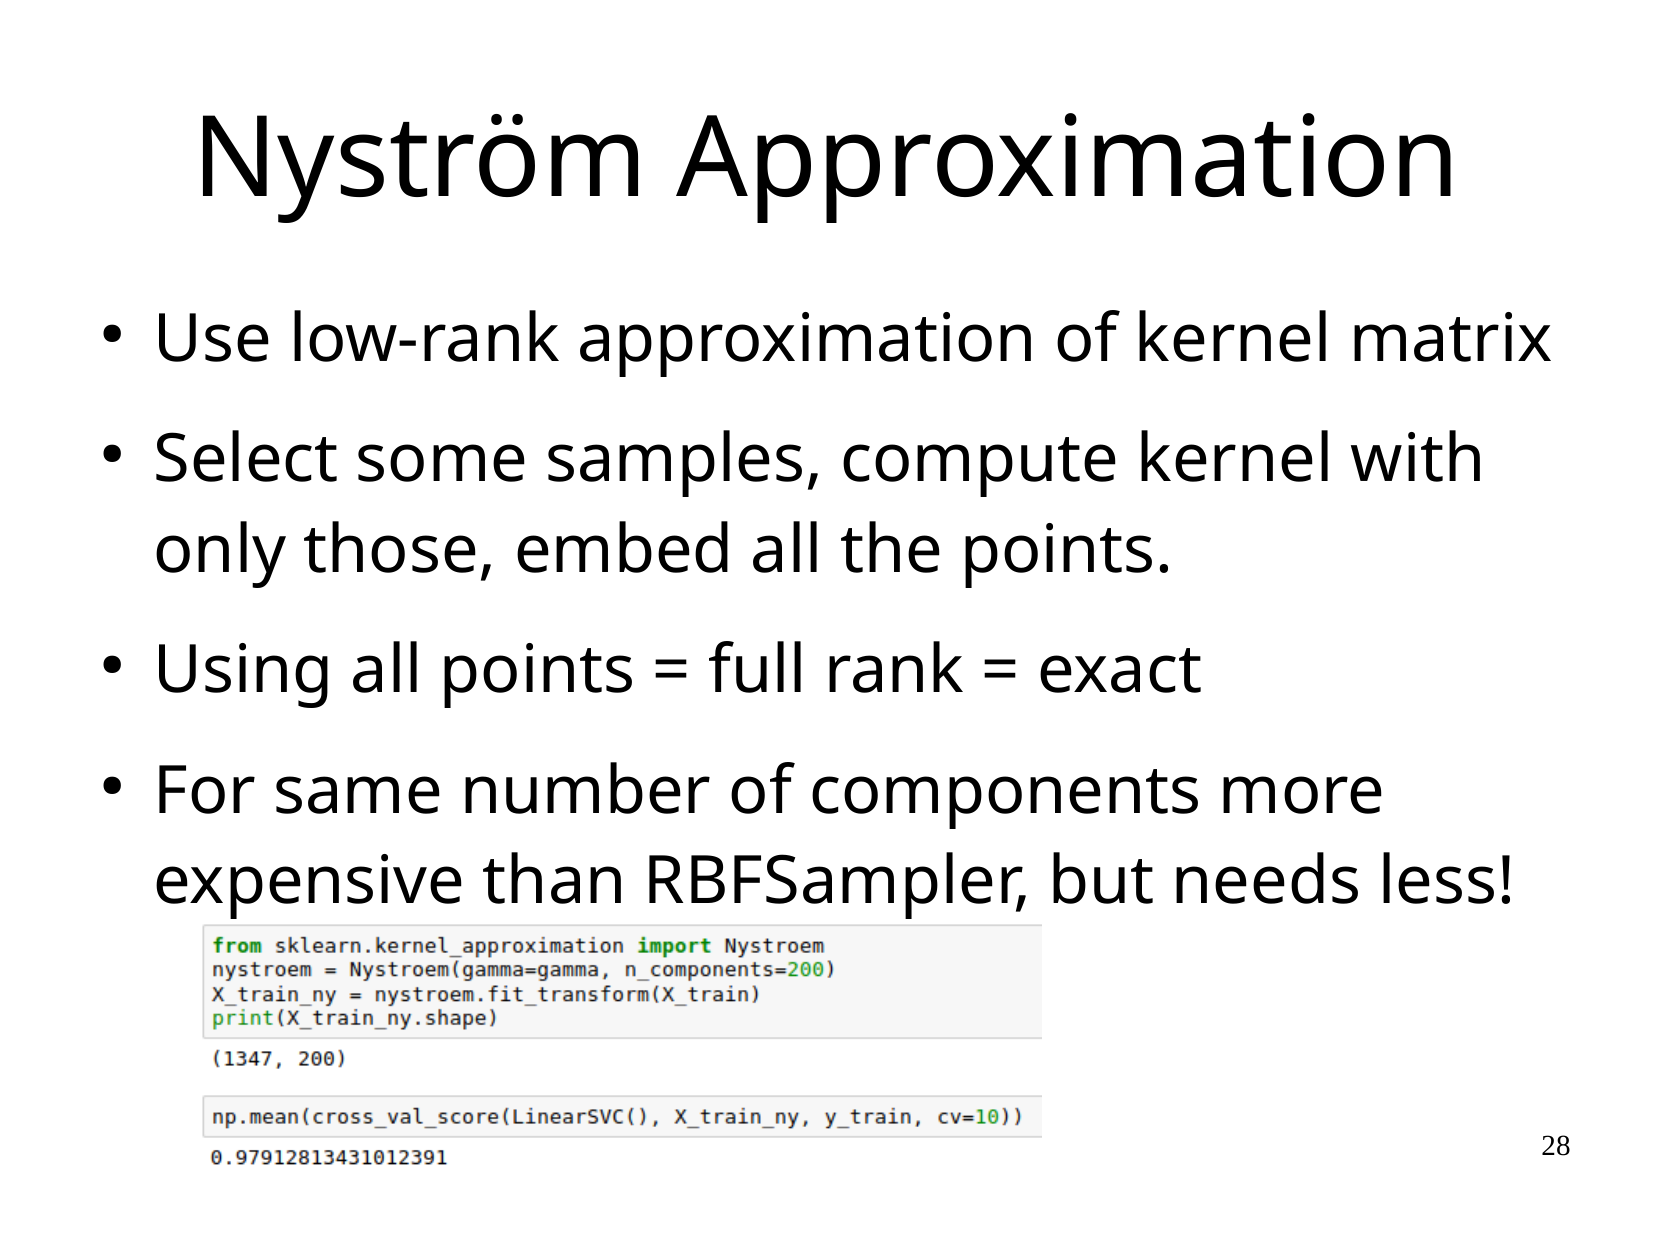

# Nyström Approximation
Use low-rank approximation of kernel matrix
Select some samples, compute kernel with only those, embed all the points.
Using all points = full rank = exact
For same number of components more expensive than RBFSampler, but needs less!
28